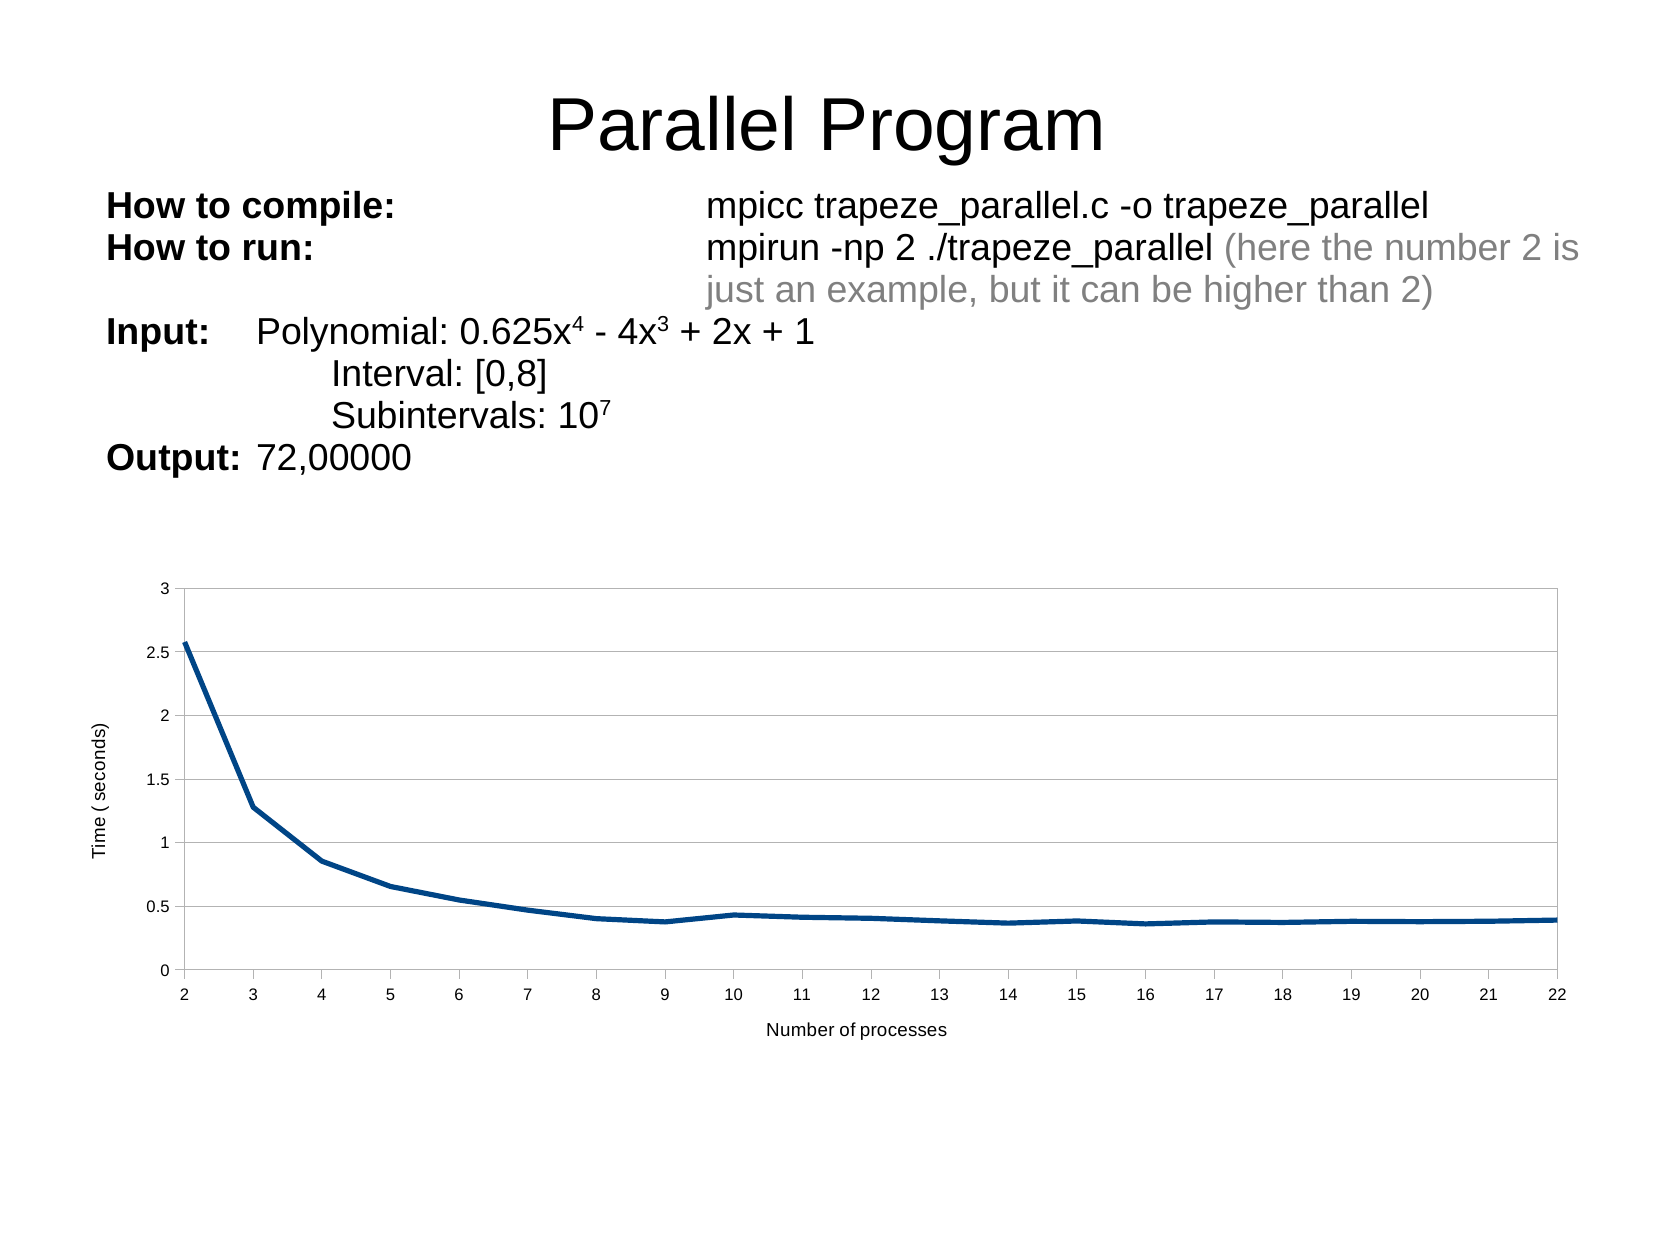

Parallel Program
How to compile: 				mpicc trapeze_parallel.c -o trapeze_parallel
How to run:						mpirun -np 2 ./trapeze_parallel (here the number 2 is 								just an example, but it can be higher than 2)
Input: 	Polynomial: 0.625x4 - 4x3 + 2x + 1
			Interval: [0,8]
			Subintervals: 107
Output: 	72,00000
### Chart
| Category | Coluna B |
|---|---|
| 2 | 2.577094 |
| 3 | 1.278318 |
| 4 | 0.854182 |
| 5 | 0.654998 |
| 6 | 0.5483 |
| 7 | 0.46861 |
| 8 | 0.402001 |
| 9 | 0.376084 |
| 10 | 0.43069 |
| 11 | 0.412955 |
| 12 | 0.404691 |
| 13 | 0.384424 |
| 14 | 0.366573 |
| 15 | 0.383755 |
| 16 | 0.360291 |
| 17 | 0.376184 |
| 18 | 0.37191 |
| 19 | 0.381036 |
| 20 | 0.37832 |
| 21 | 0.381583 |
| 22 | 0.390472 |